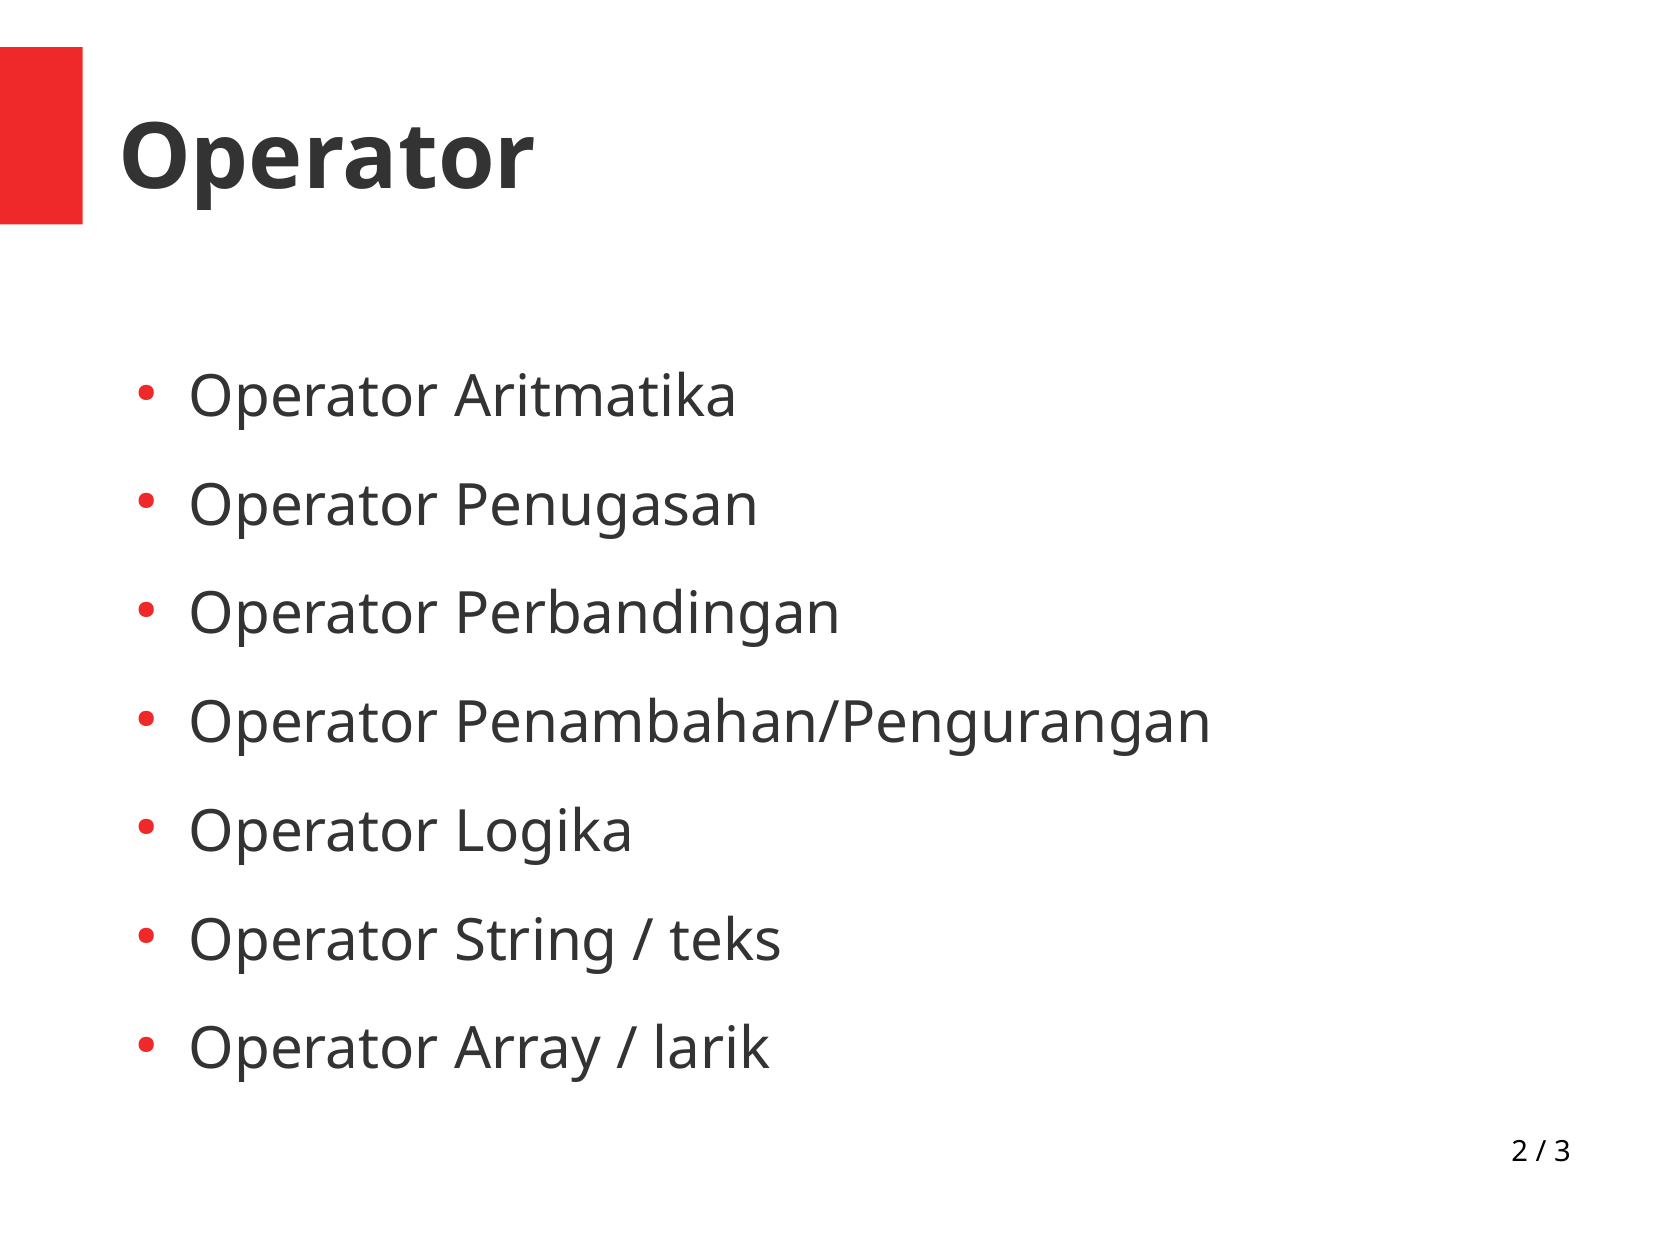

# Operator
Operator Aritmatika
Operator Penugasan
Operator Perbandingan
Operator Penambahan/Pengurangan
Operator Logika
Operator String / teks
Operator Array / larik
2